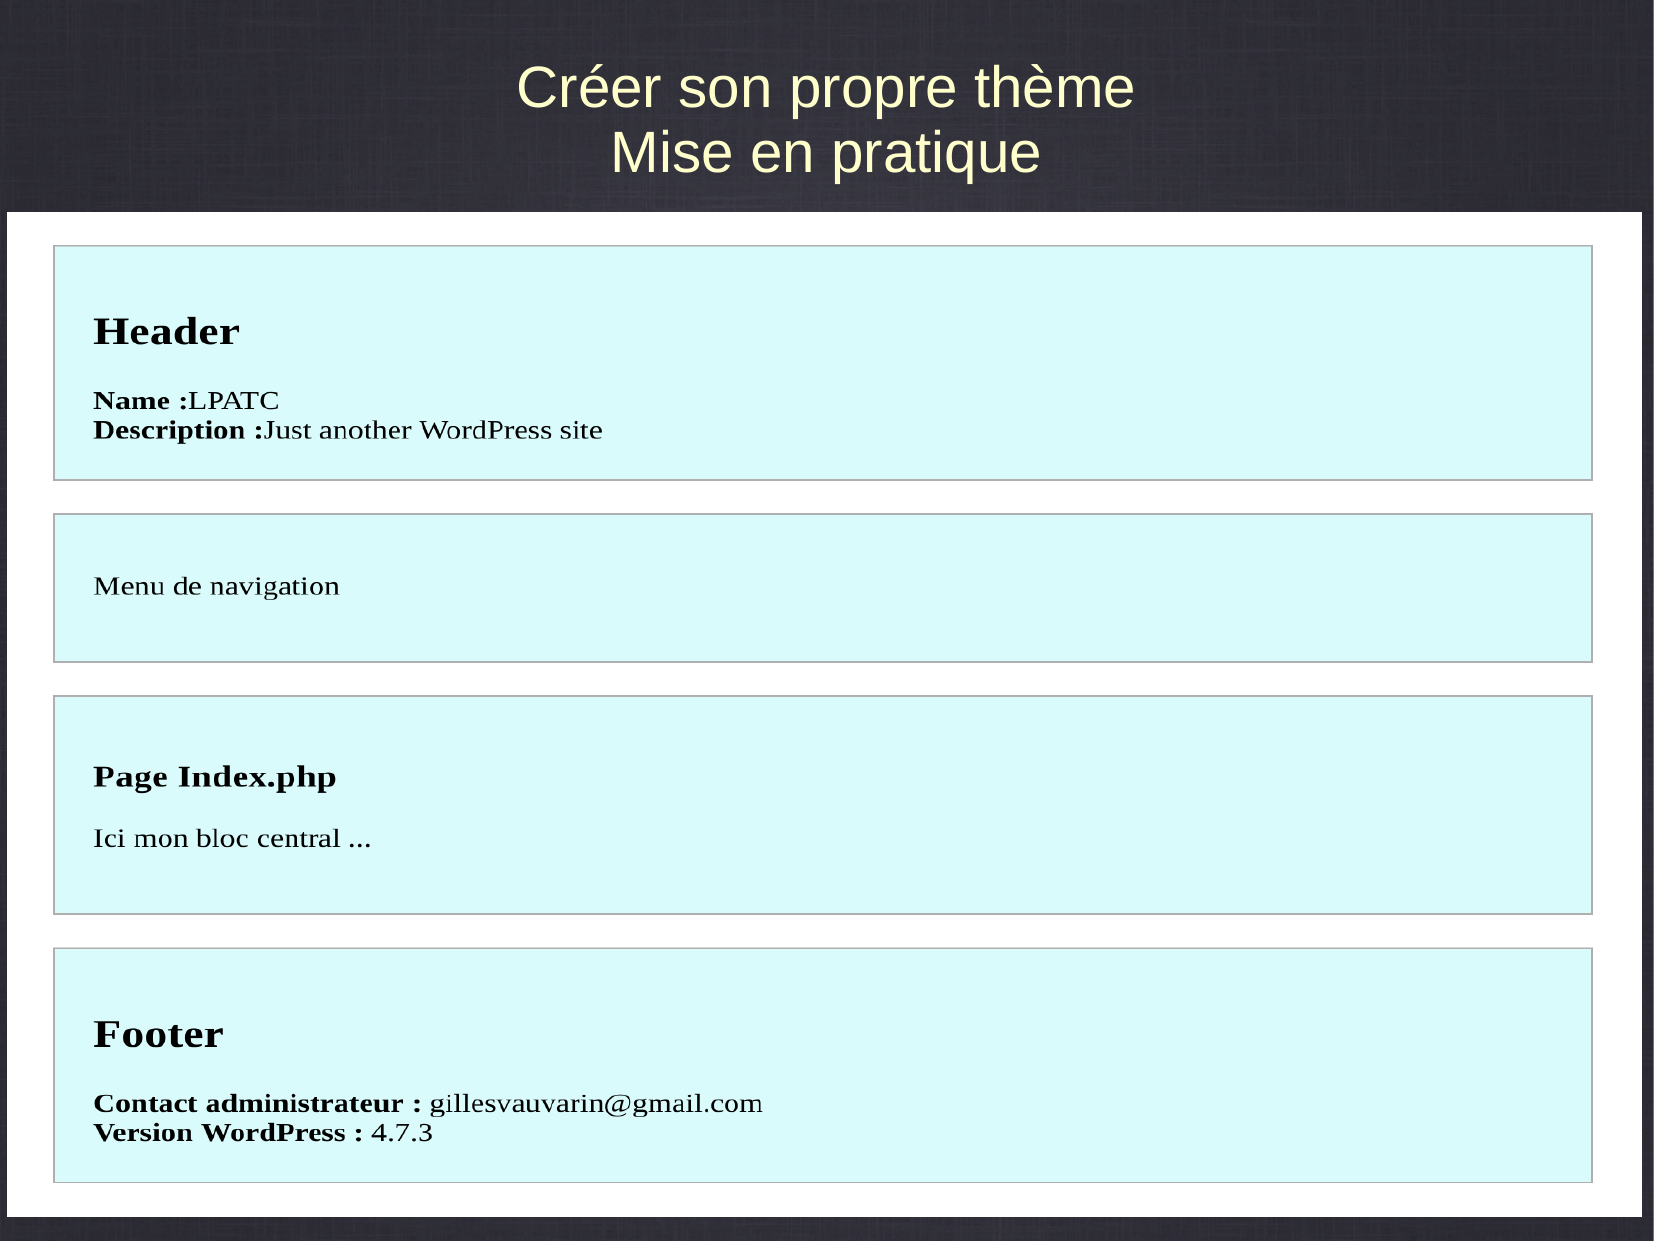

Créer son propre thème
Mise en pratique